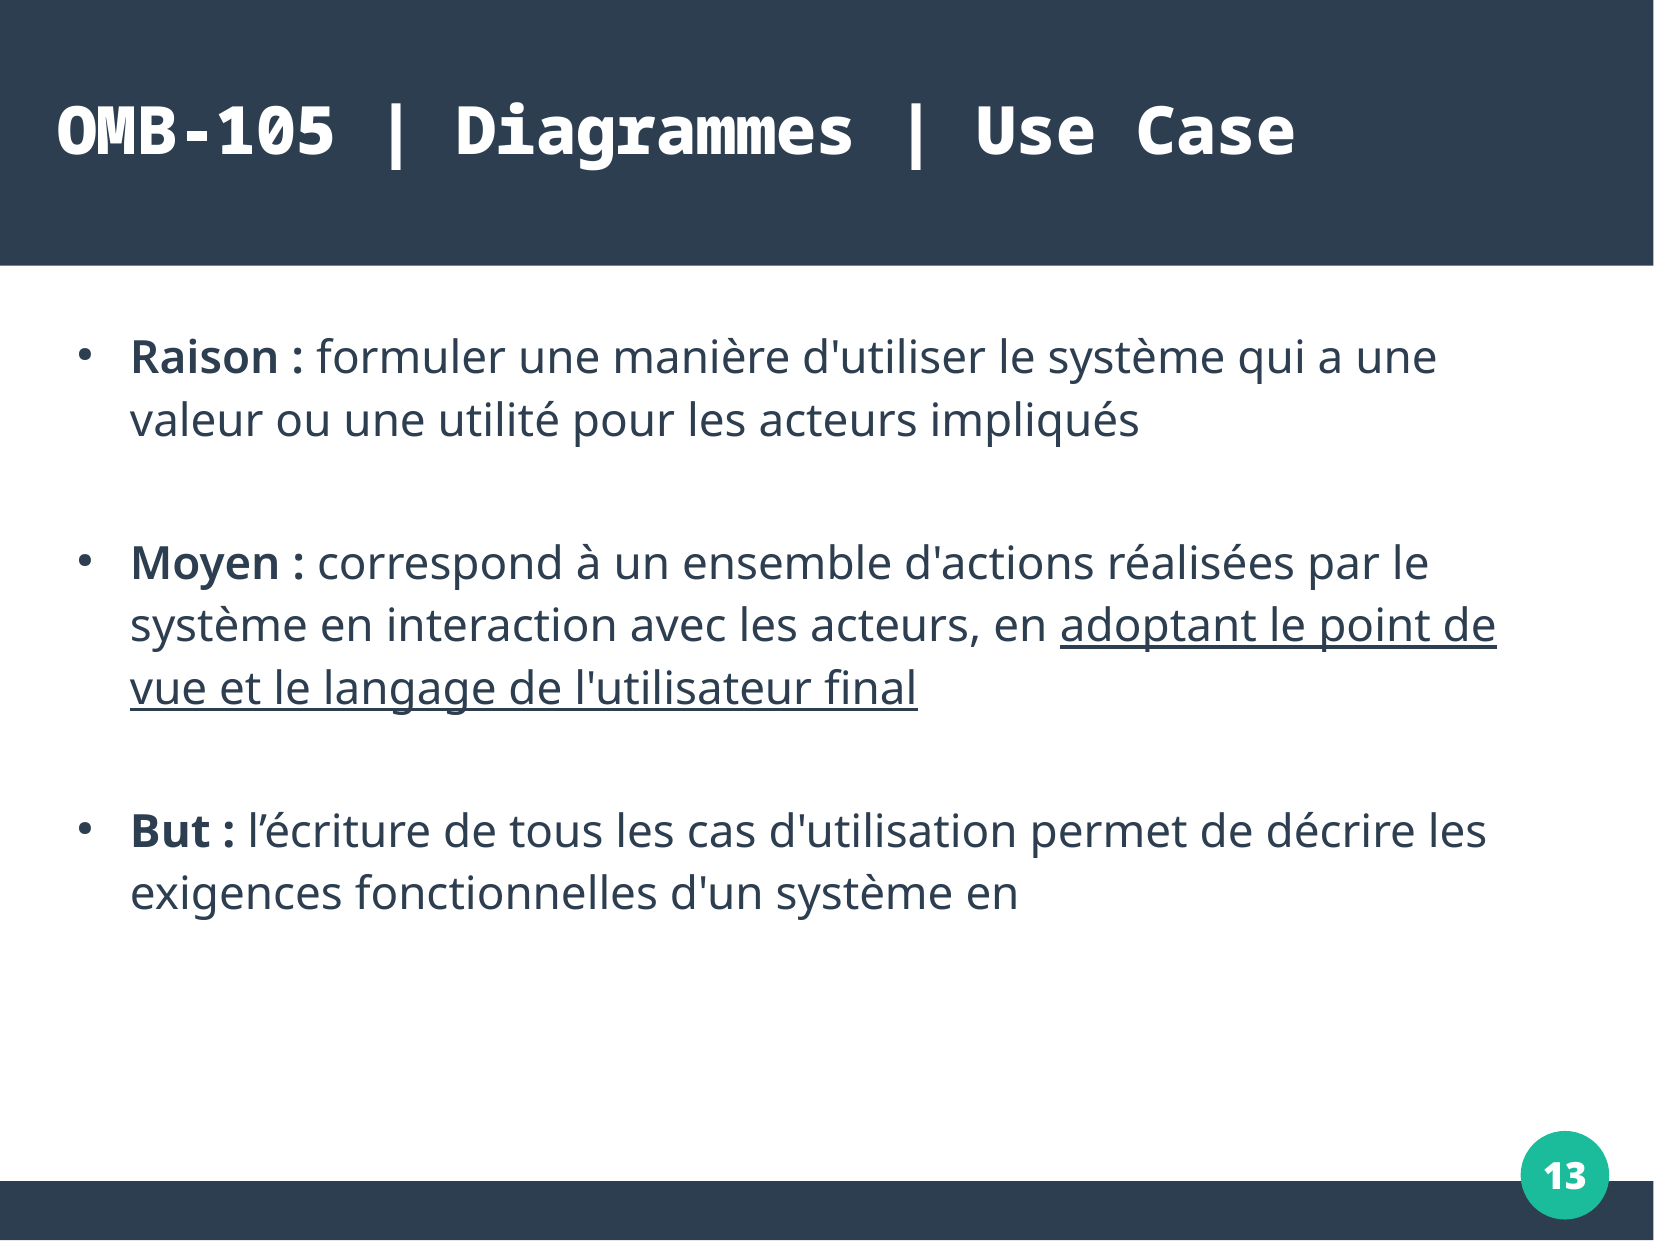

OMB-105 | Diagrammes | Use Case
# Raison : formuler une manière d'utiliser le système qui a une valeur ou une utilité pour les acteurs impliqués
Moyen : correspond à un ensemble d'actions réalisées par le système en interaction avec les acteurs, en adoptant le point de vue et le langage de l'utilisateur final
But : l’écriture de tous les cas d'utilisation permet de décrire les exigences fonctionnelles d'un système en
13